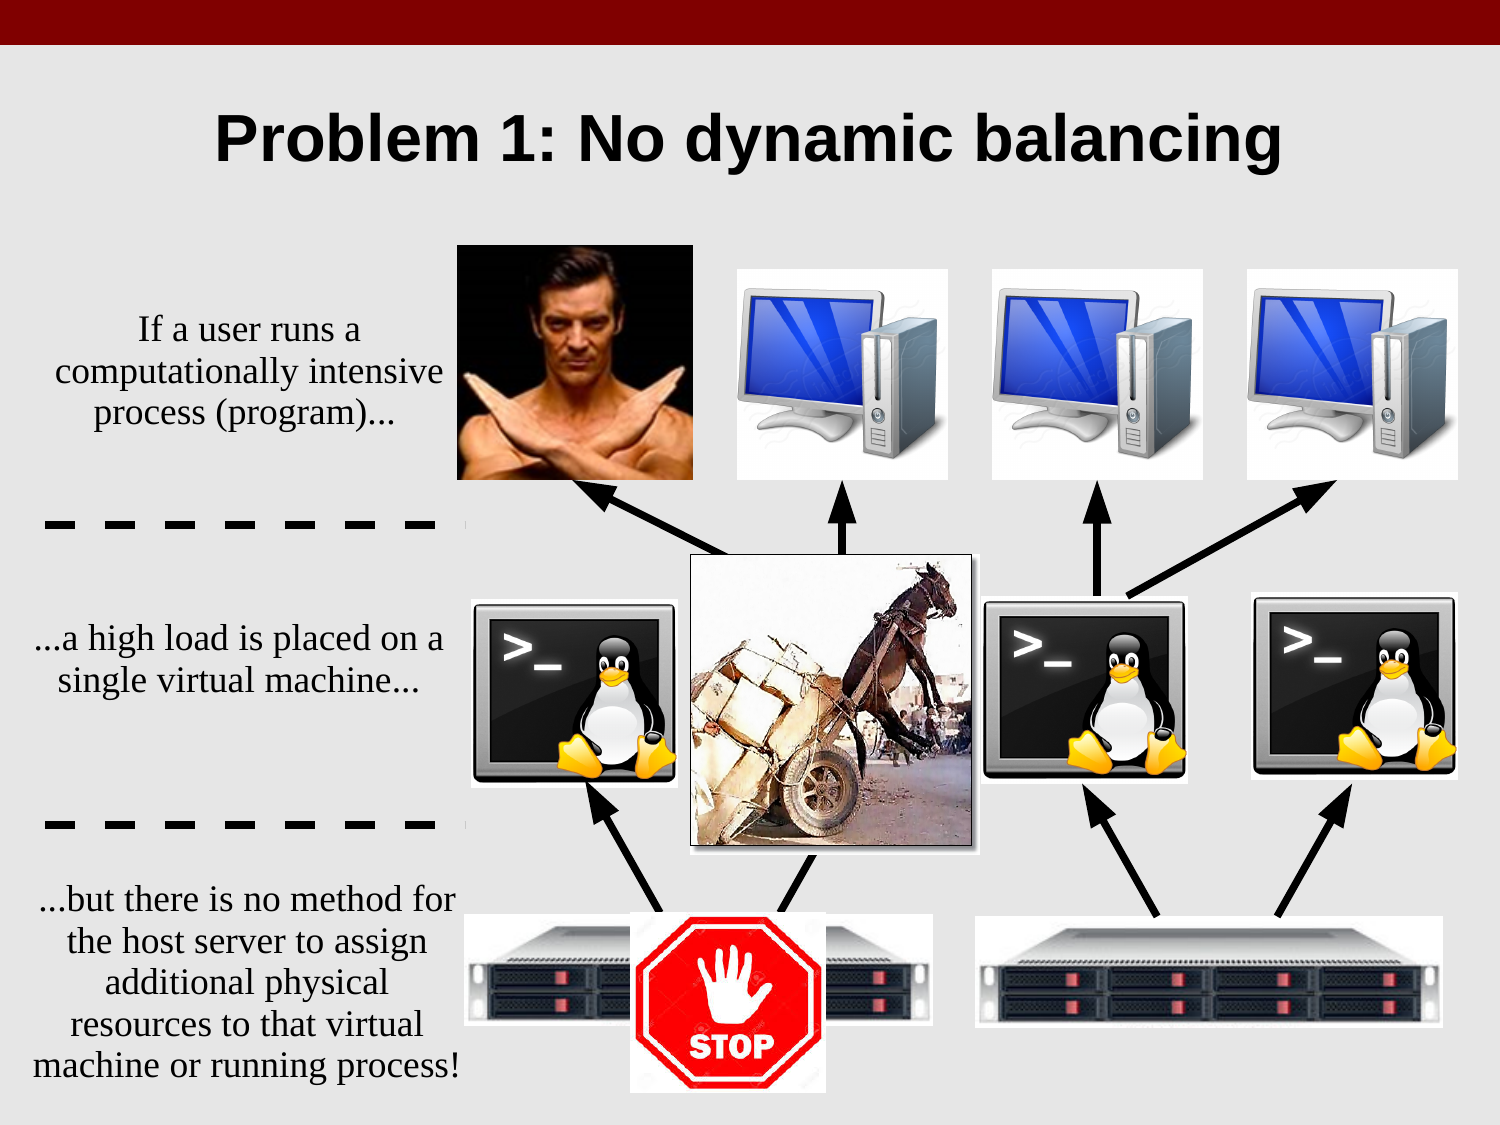

# Problem 1: No dynamic balancing
If a user runs a computationally intensive process (program)...
...a high load is placed on a single virtual machine...
...but there is no method for the host server to assign additional physical resources to that virtual machine or running process!